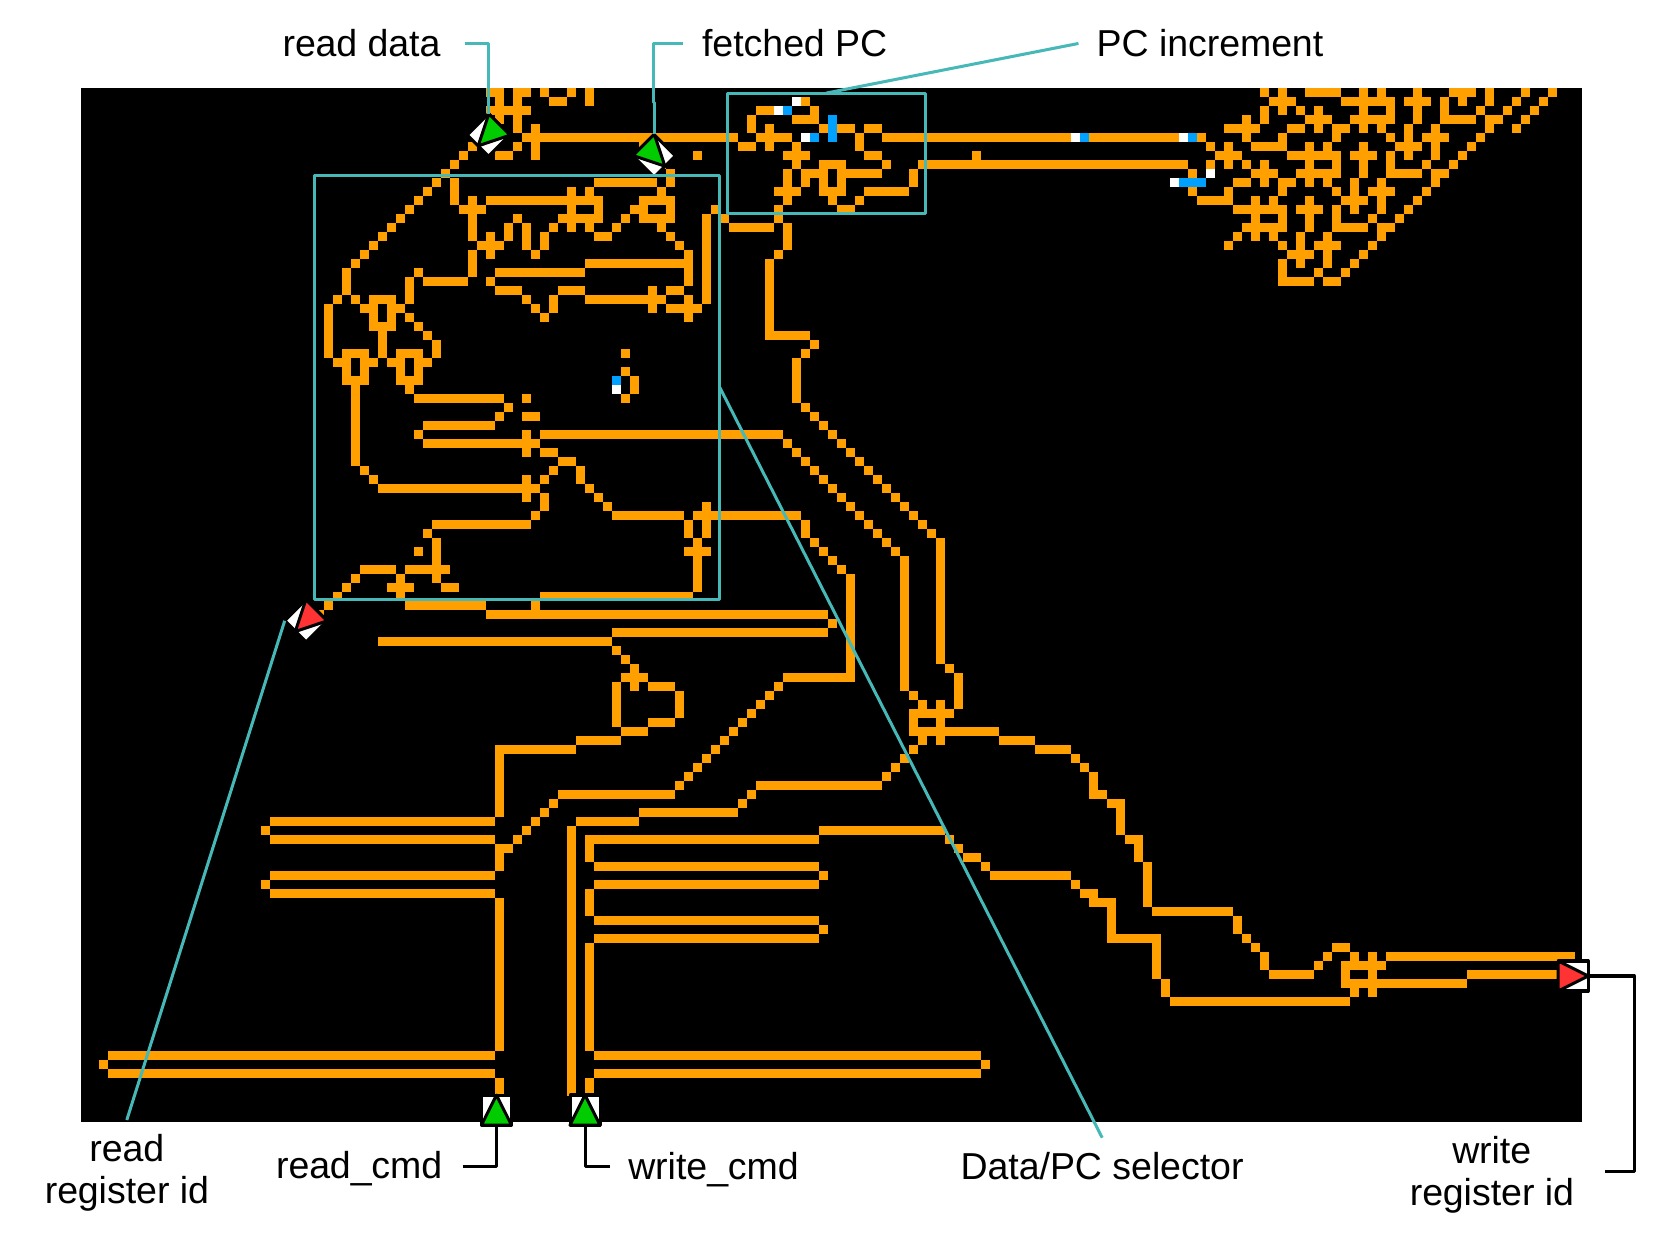

read data
PC increment
fetched PC
read
register id
write
register id
read_cmd
write_cmd
Data/PC selector